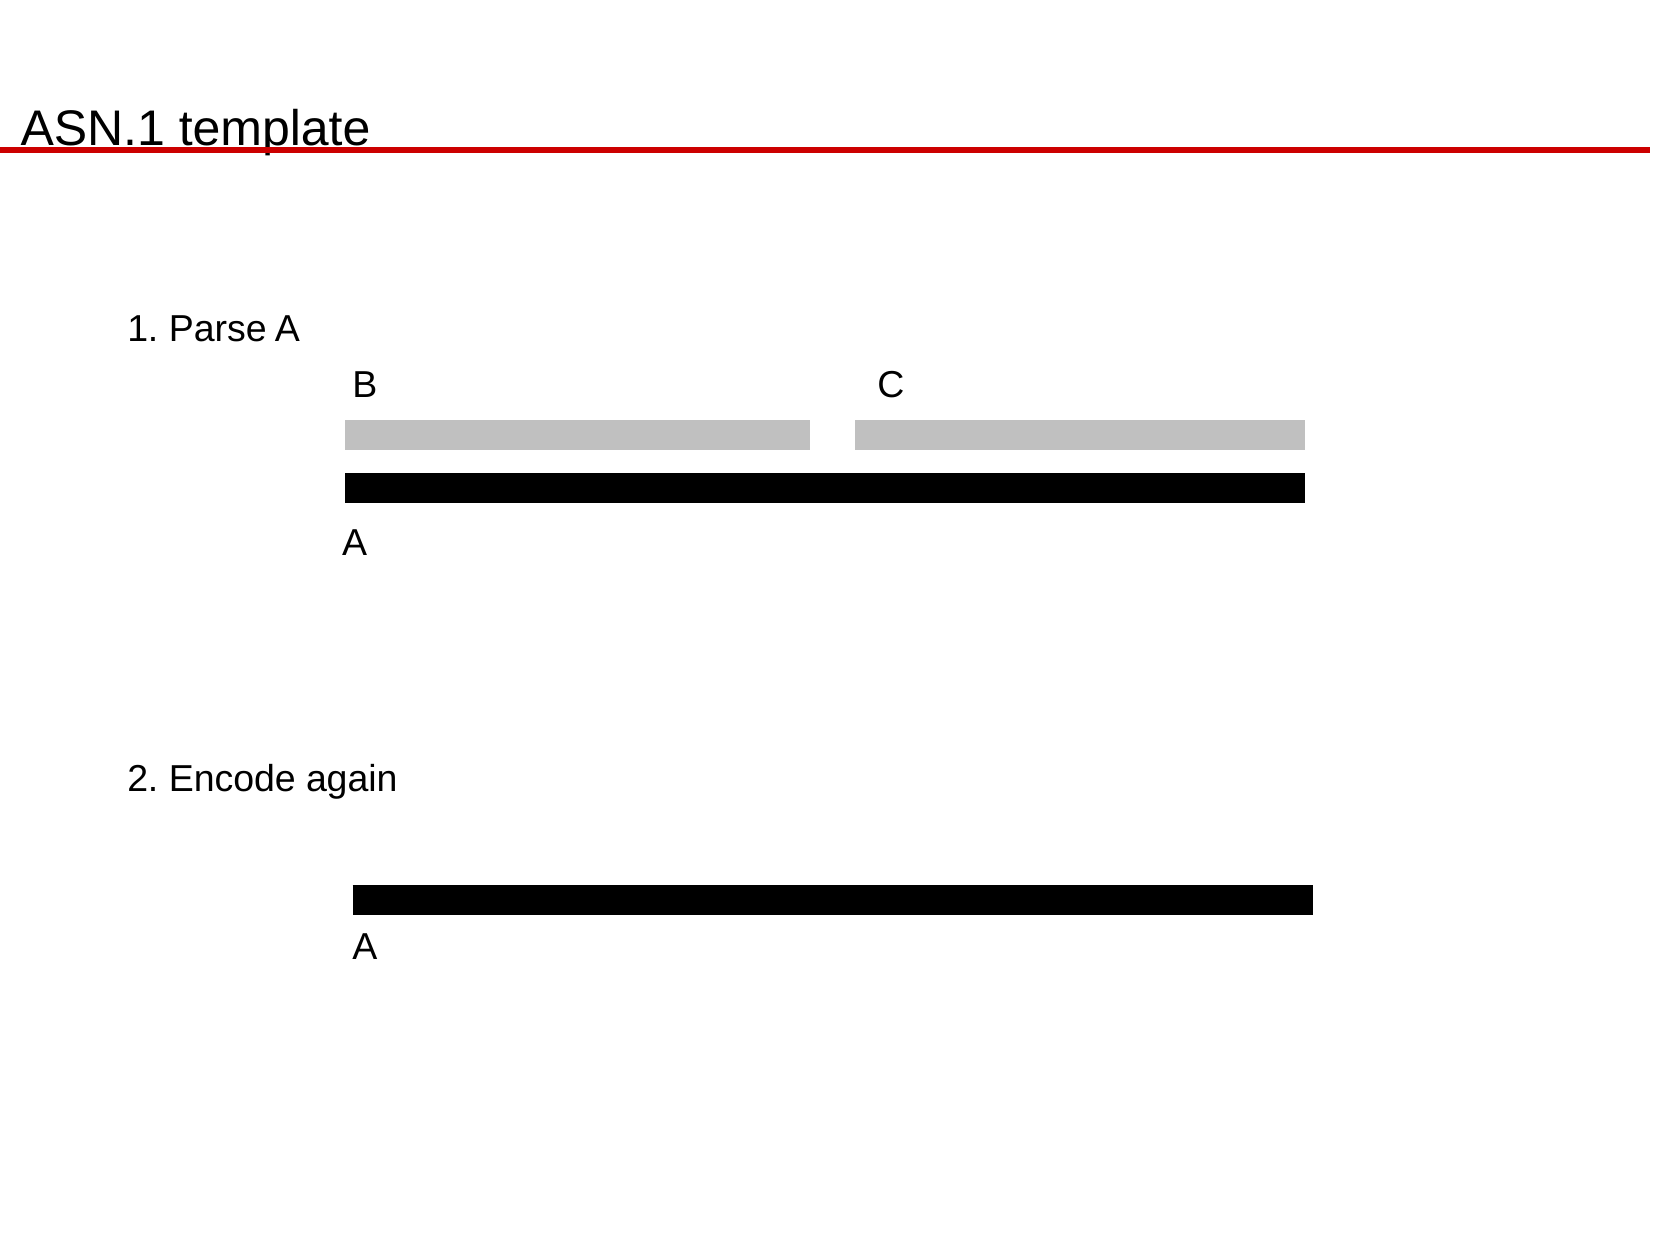

#
ASN.1 template
1. Parse A
B
C
A
2. Encode again
A